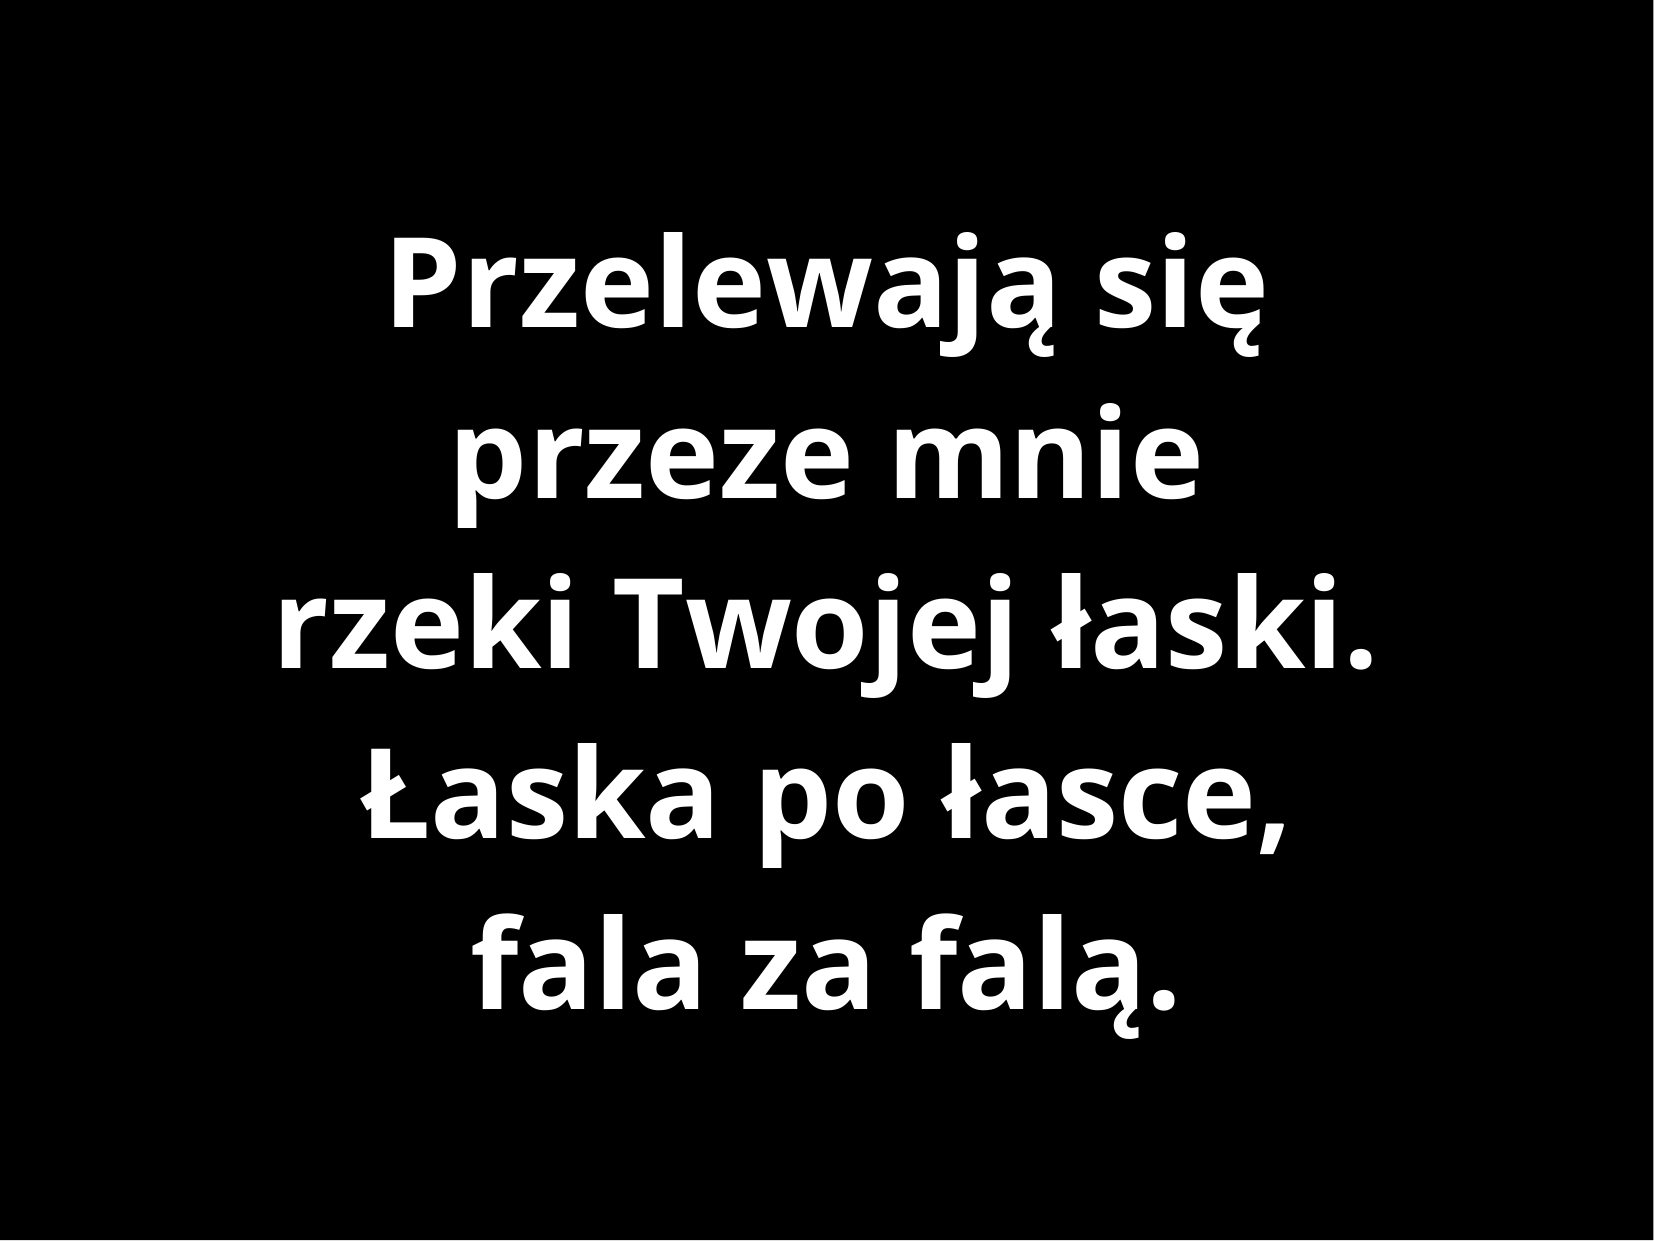

# Przelewają się przeze mnie rzeki Twojej łaski. Łaska po łasce, fala za falą.